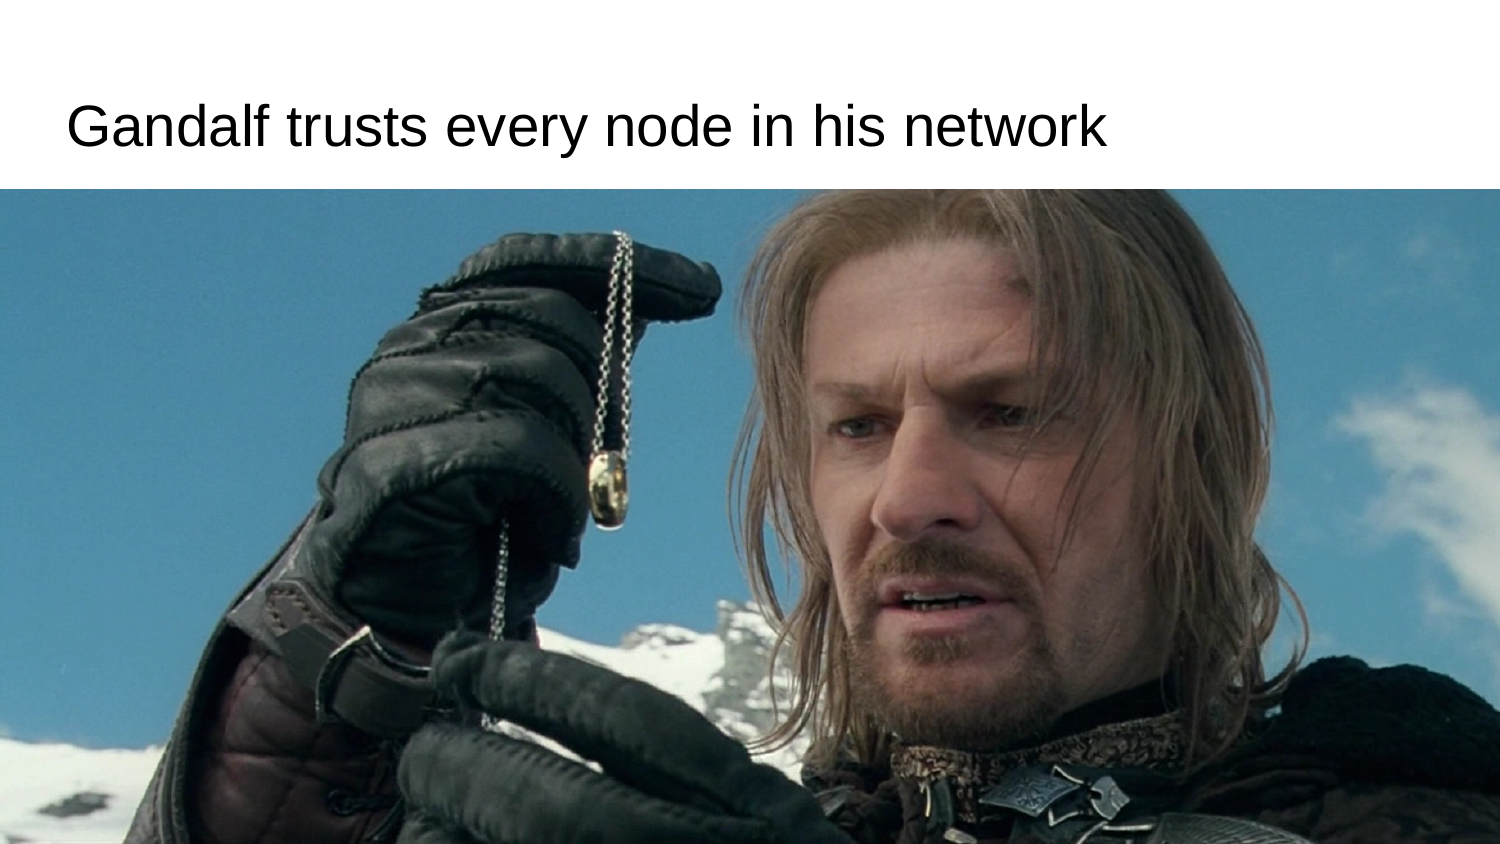

# Gandalf trusts every node in his network